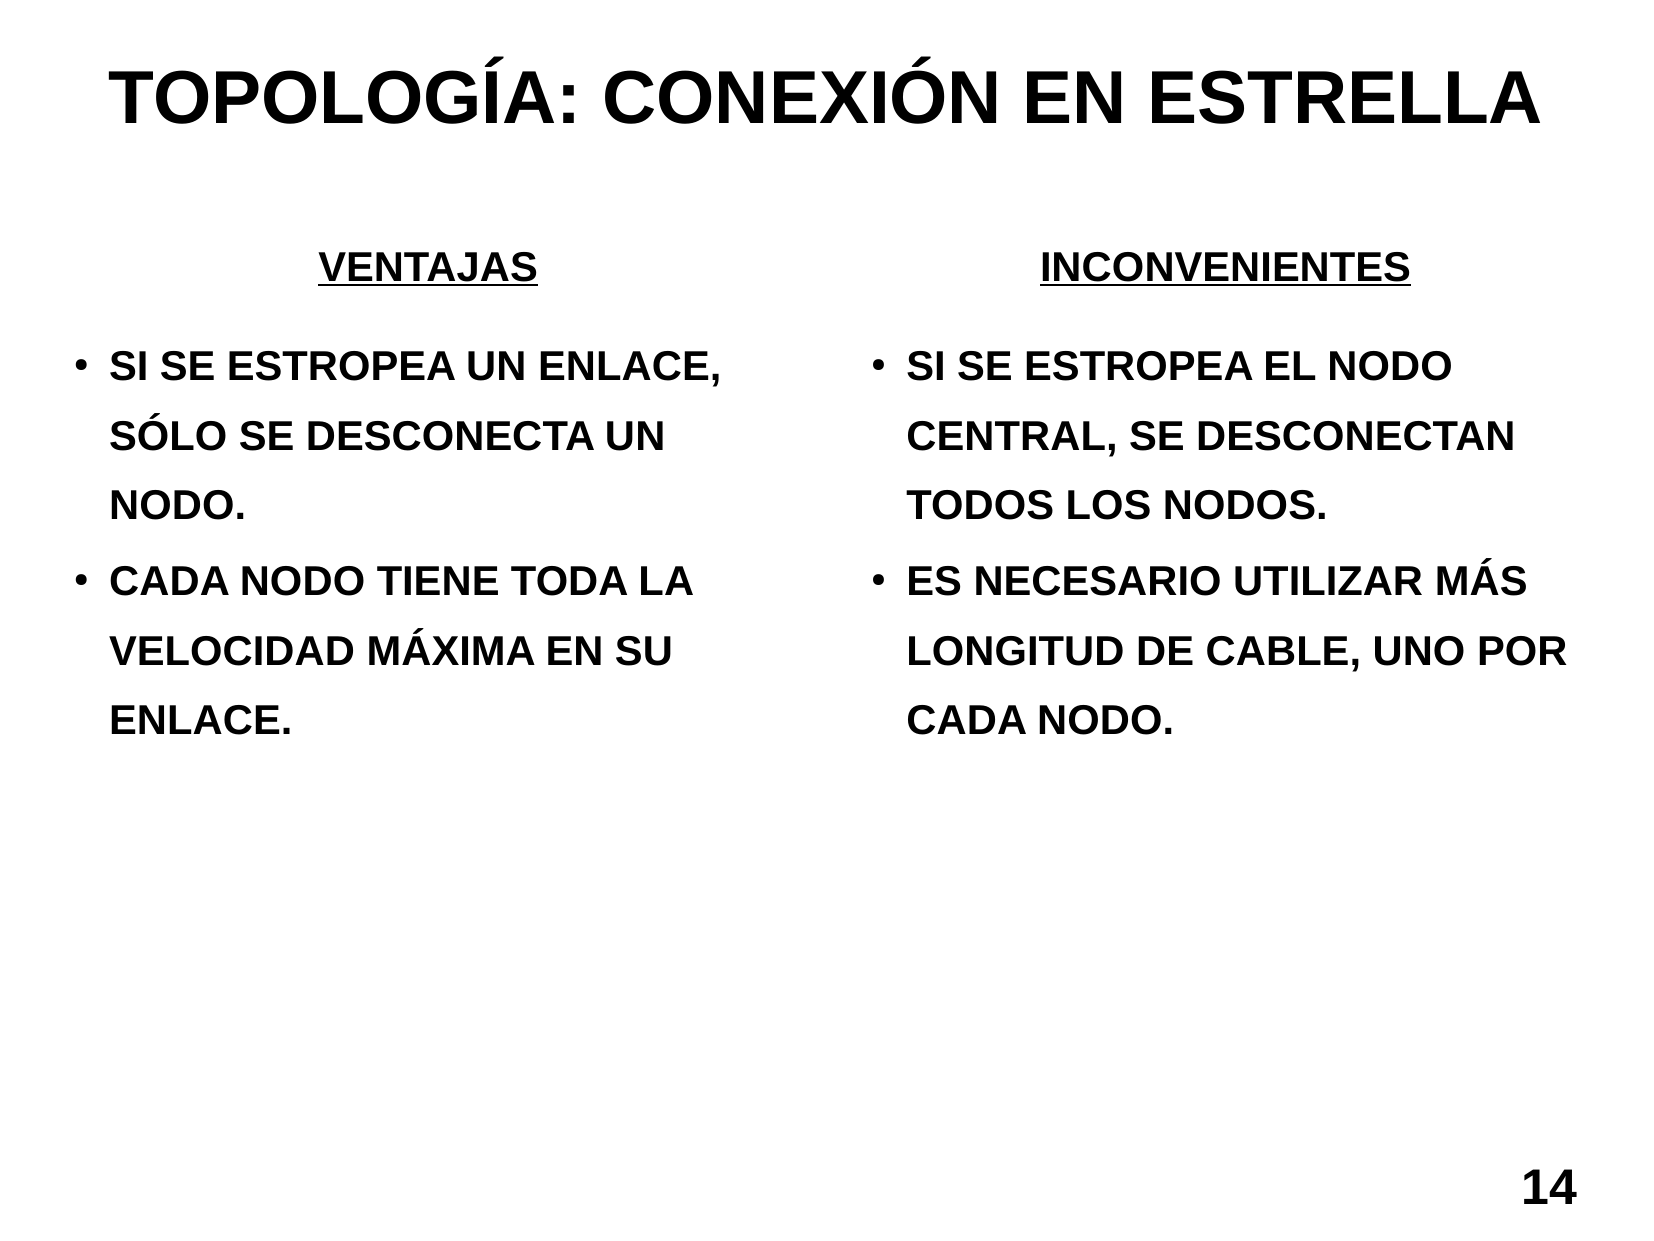

# TOPOLOGÍA: CONEXIÓN EN ESTRELLA
VENTAJAS
SI SE ESTROPEA UN ENLACE, SÓLO SE DESCONECTA UN NODO.
CADA NODO TIENE TODA LA VELOCIDAD MÁXIMA EN SU ENLACE.
INCONVENIENTES
SI SE ESTROPEA EL NODO CENTRAL, SE DESCONECTAN TODOS LOS NODOS.
ES NECESARIO UTILIZAR MÁS LONGITUD DE CABLE, UNO POR CADA NODO.